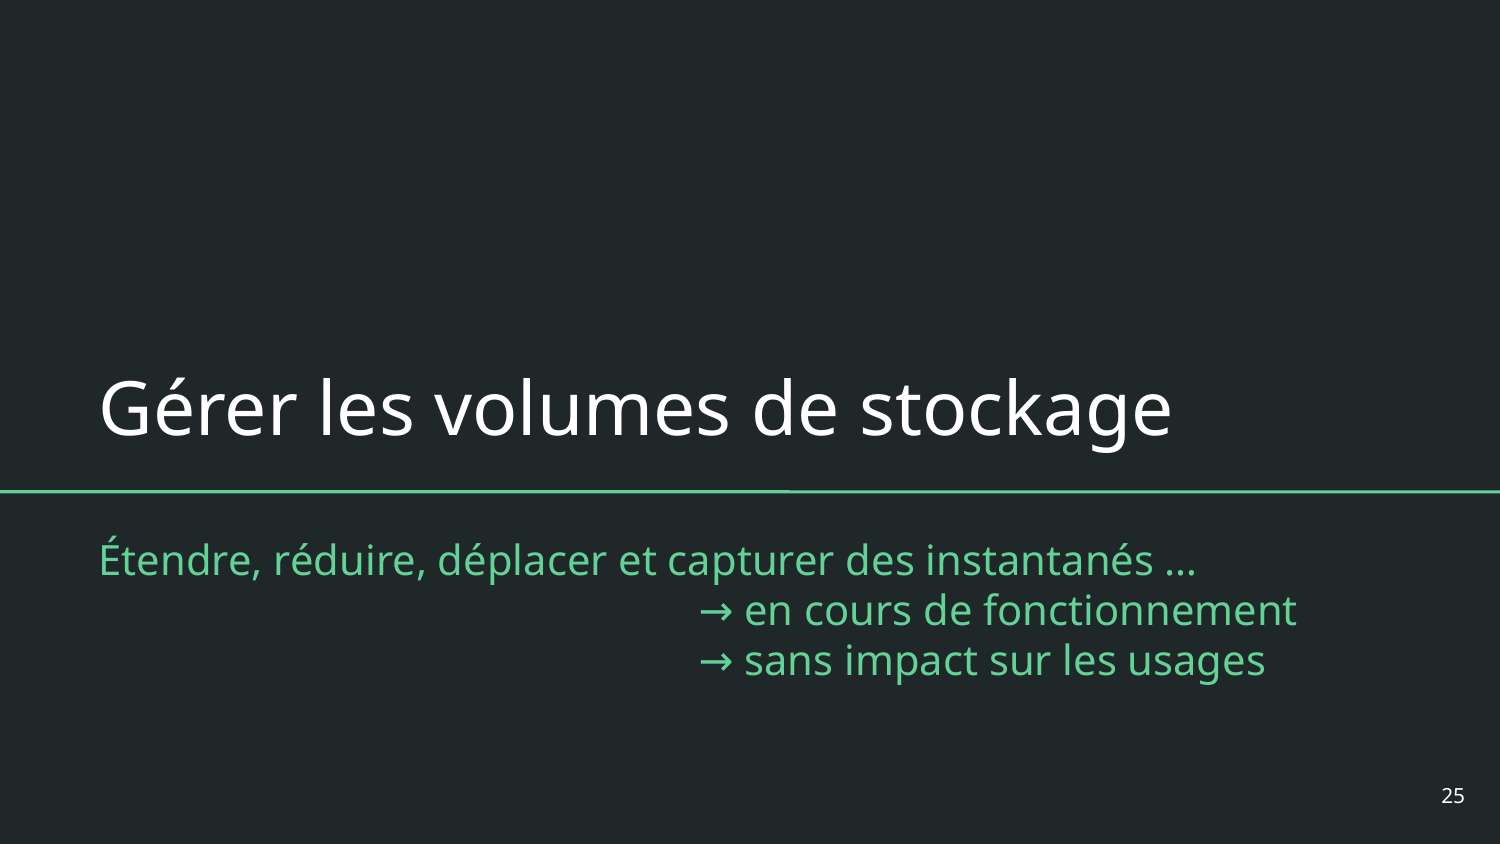

# Gérer les volumes de stockage
Étendre, réduire, déplacer et capturer des instantanés …
								→ en cours de fonctionnement
								→ sans impact sur les usages